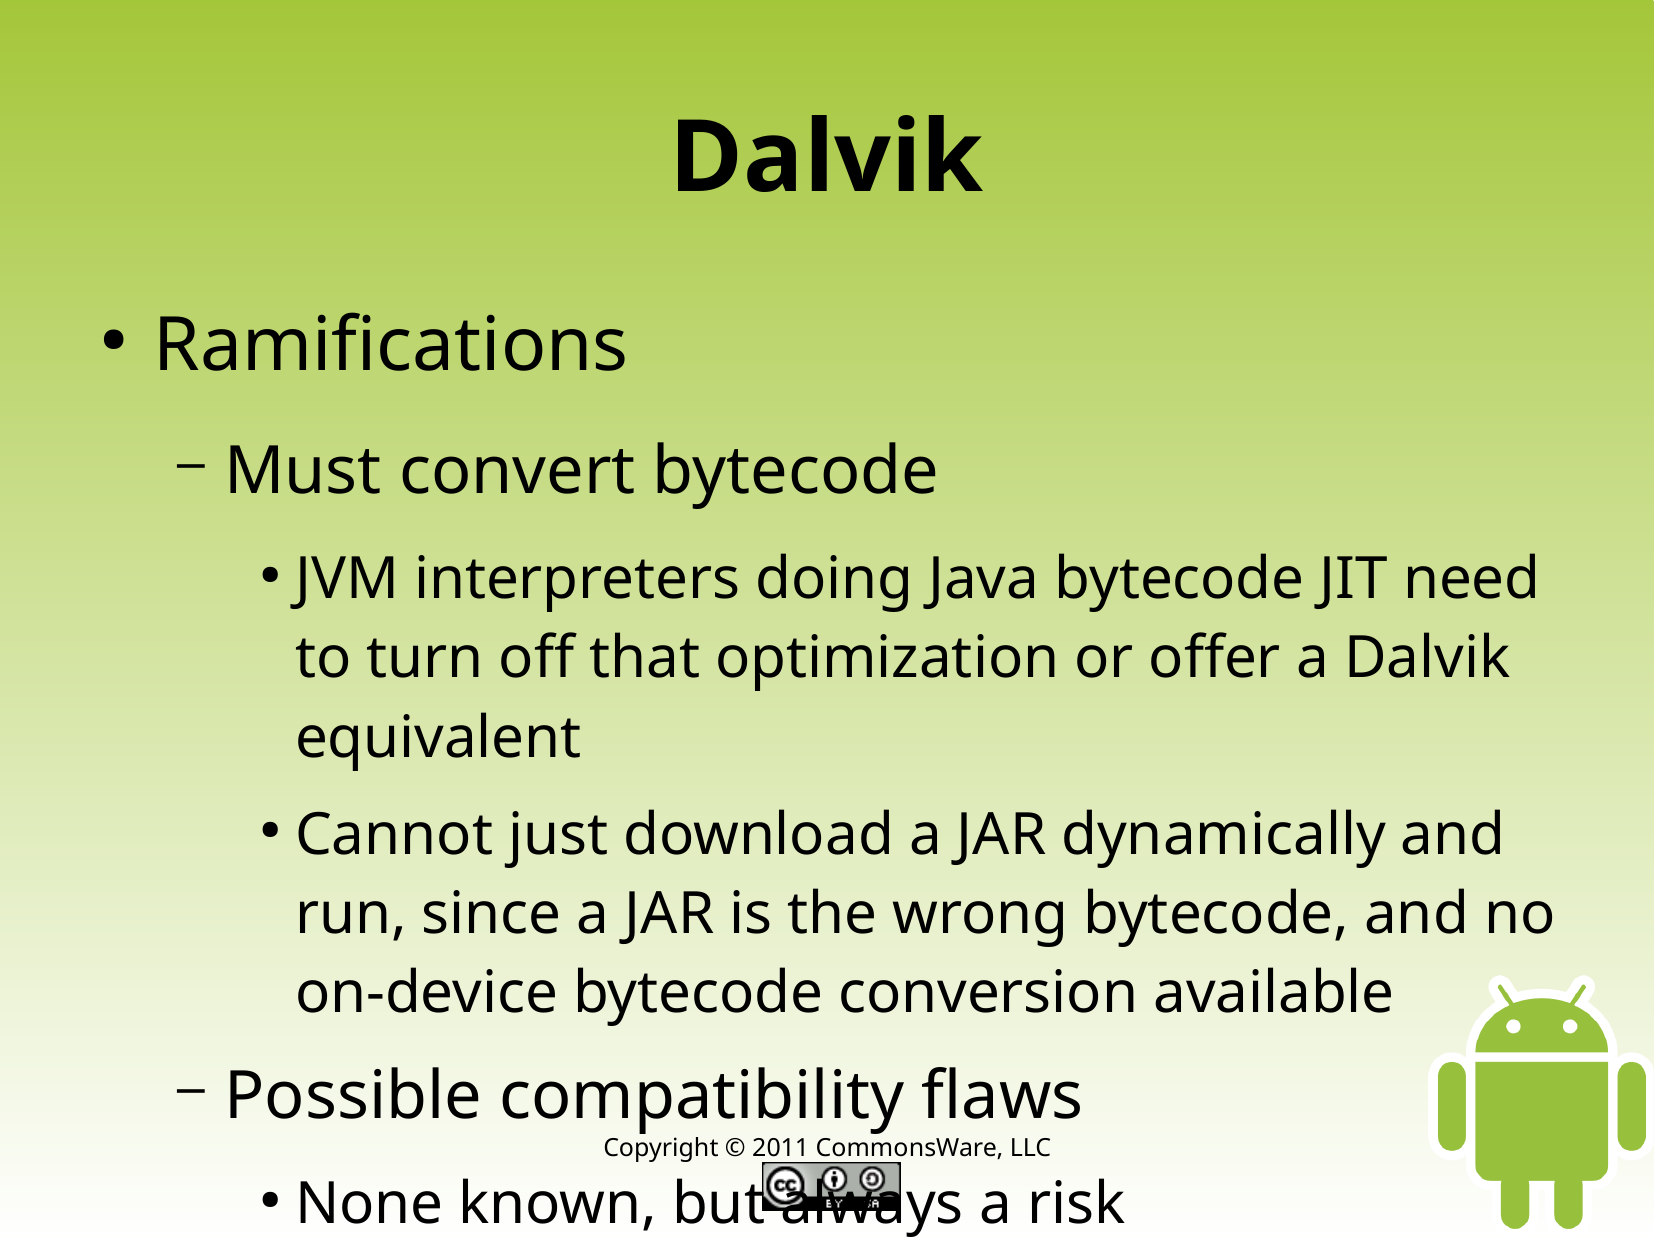

# Dalvik
Ramifications
Must convert bytecode
JVM interpreters doing Java bytecode JIT need to turn off that optimization or offer a Dalvik equivalent
Cannot just download a JAR dynamically and run, since a JAR is the wrong bytecode, and no on-device bytecode conversion available
Possible compatibility flaws
None known, but always a risk